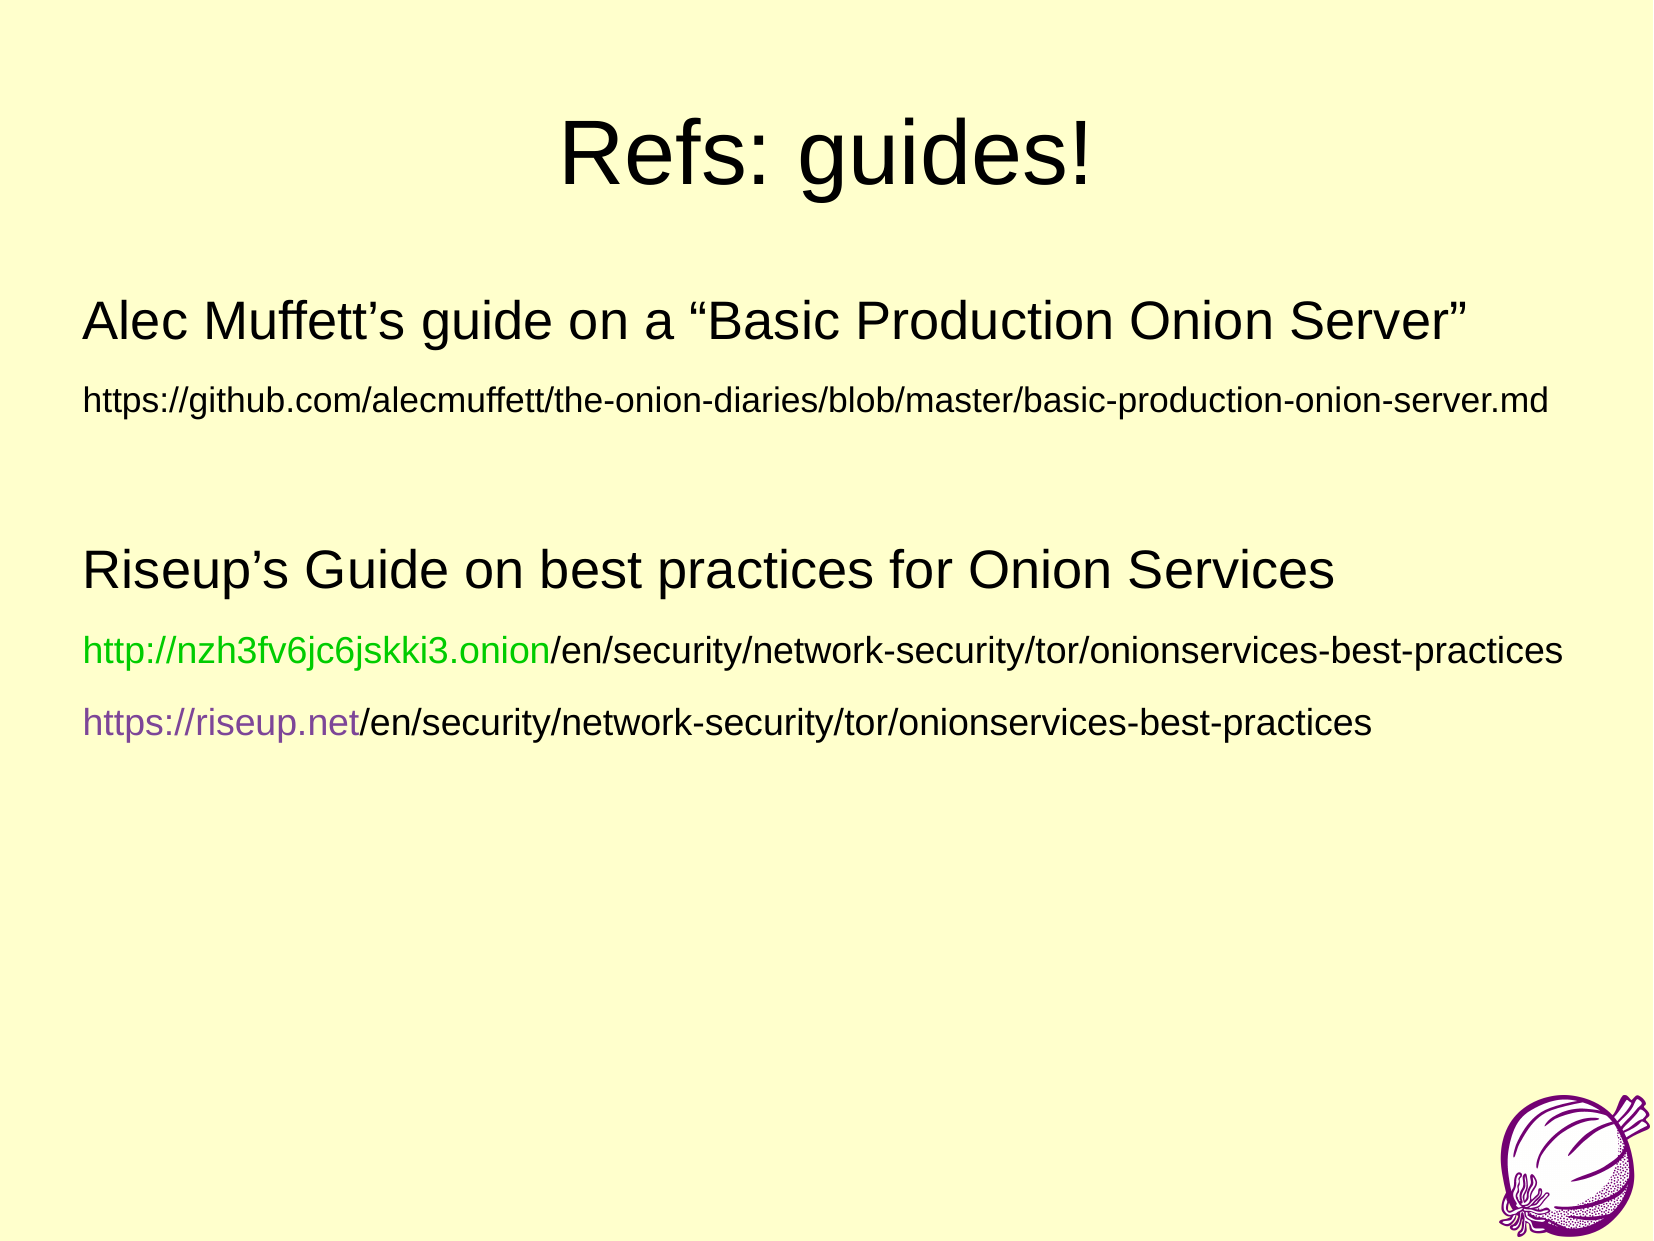

# Refs: guides!
Alec Muffett’s guide on a “Basic Production Onion Server”
https://github.com/alecmuffett/the-onion-diaries/blob/master/basic-production-onion-server.md
Riseup’s Guide on best practices for Onion Services
http://nzh3fv6jc6jskki3.onion/en/security/network-security/tor/onionservices-best-practices
https://riseup.net/en/security/network-security/tor/onionservices-best-practices